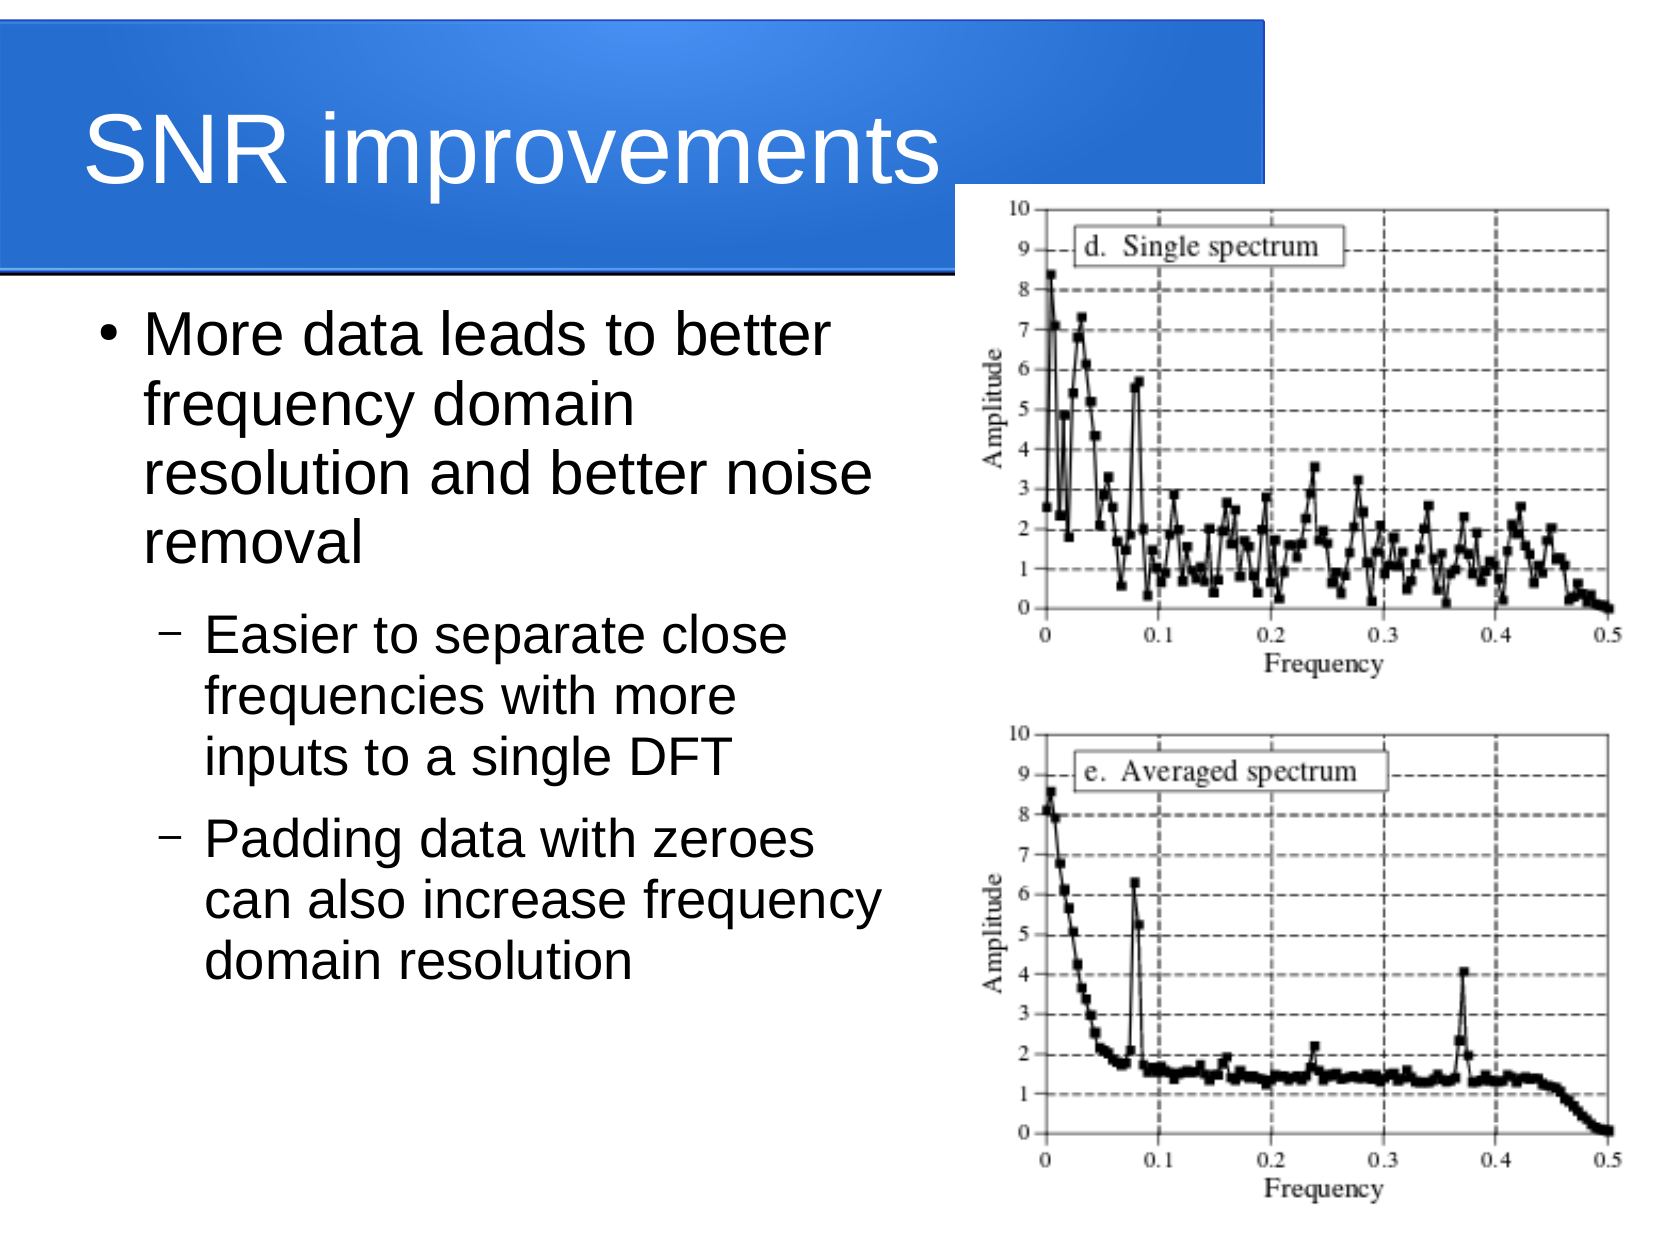

# SNR improvements
More data leads to better frequency domain resolution and better noise removal
Easier to separate close frequencies with more inputs to a single DFT
Padding data with zeroes can also increase frequency domain resolution